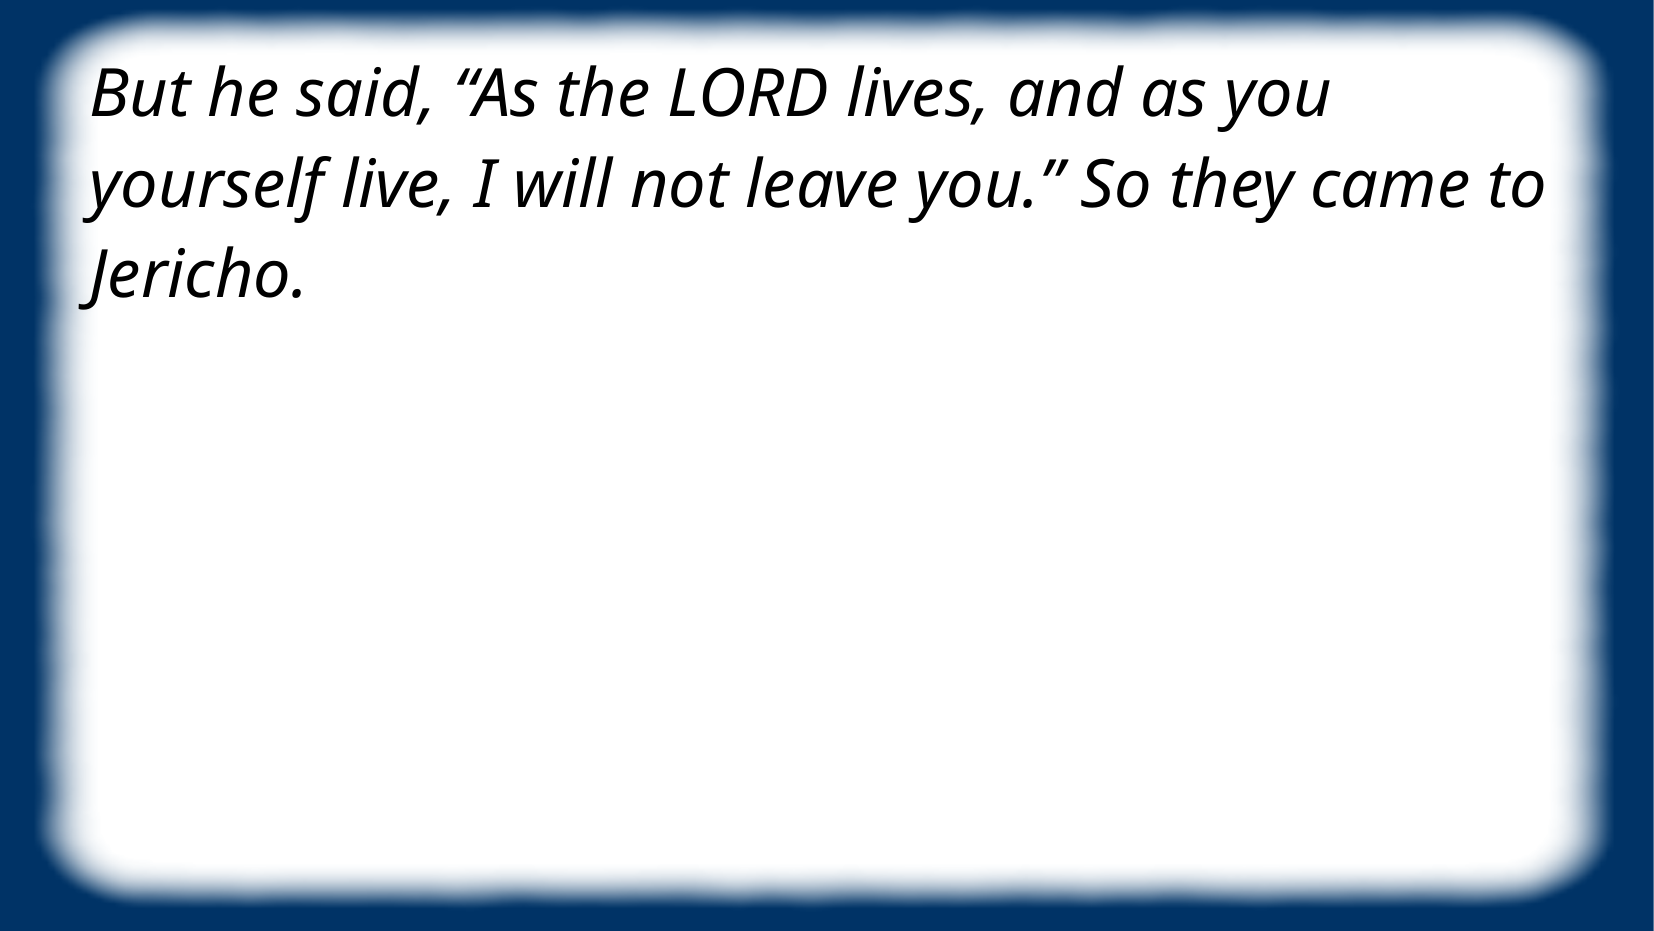

But he said, “As the LORD lives, and as you yourself live, I will not leave you.” So they came to Jericho.